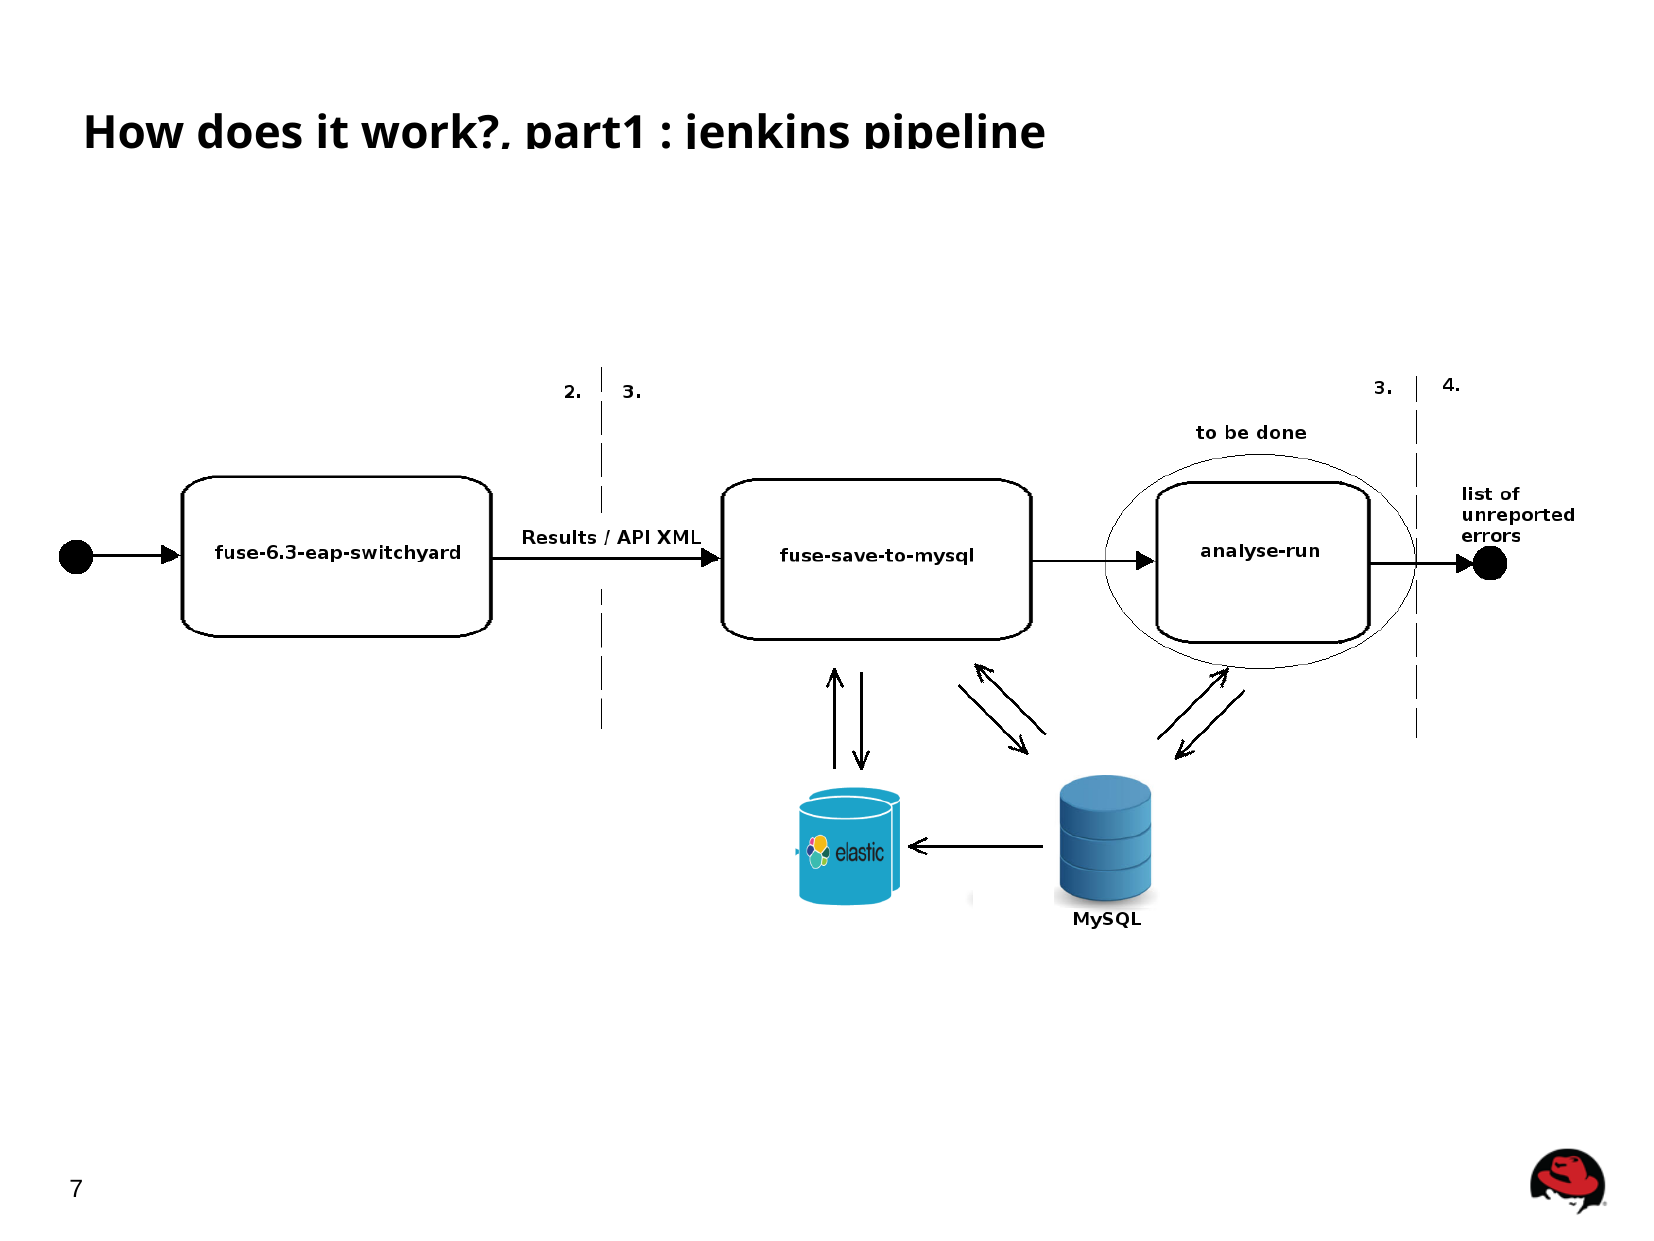

# How does it work?, part1 : jenkins pipeline